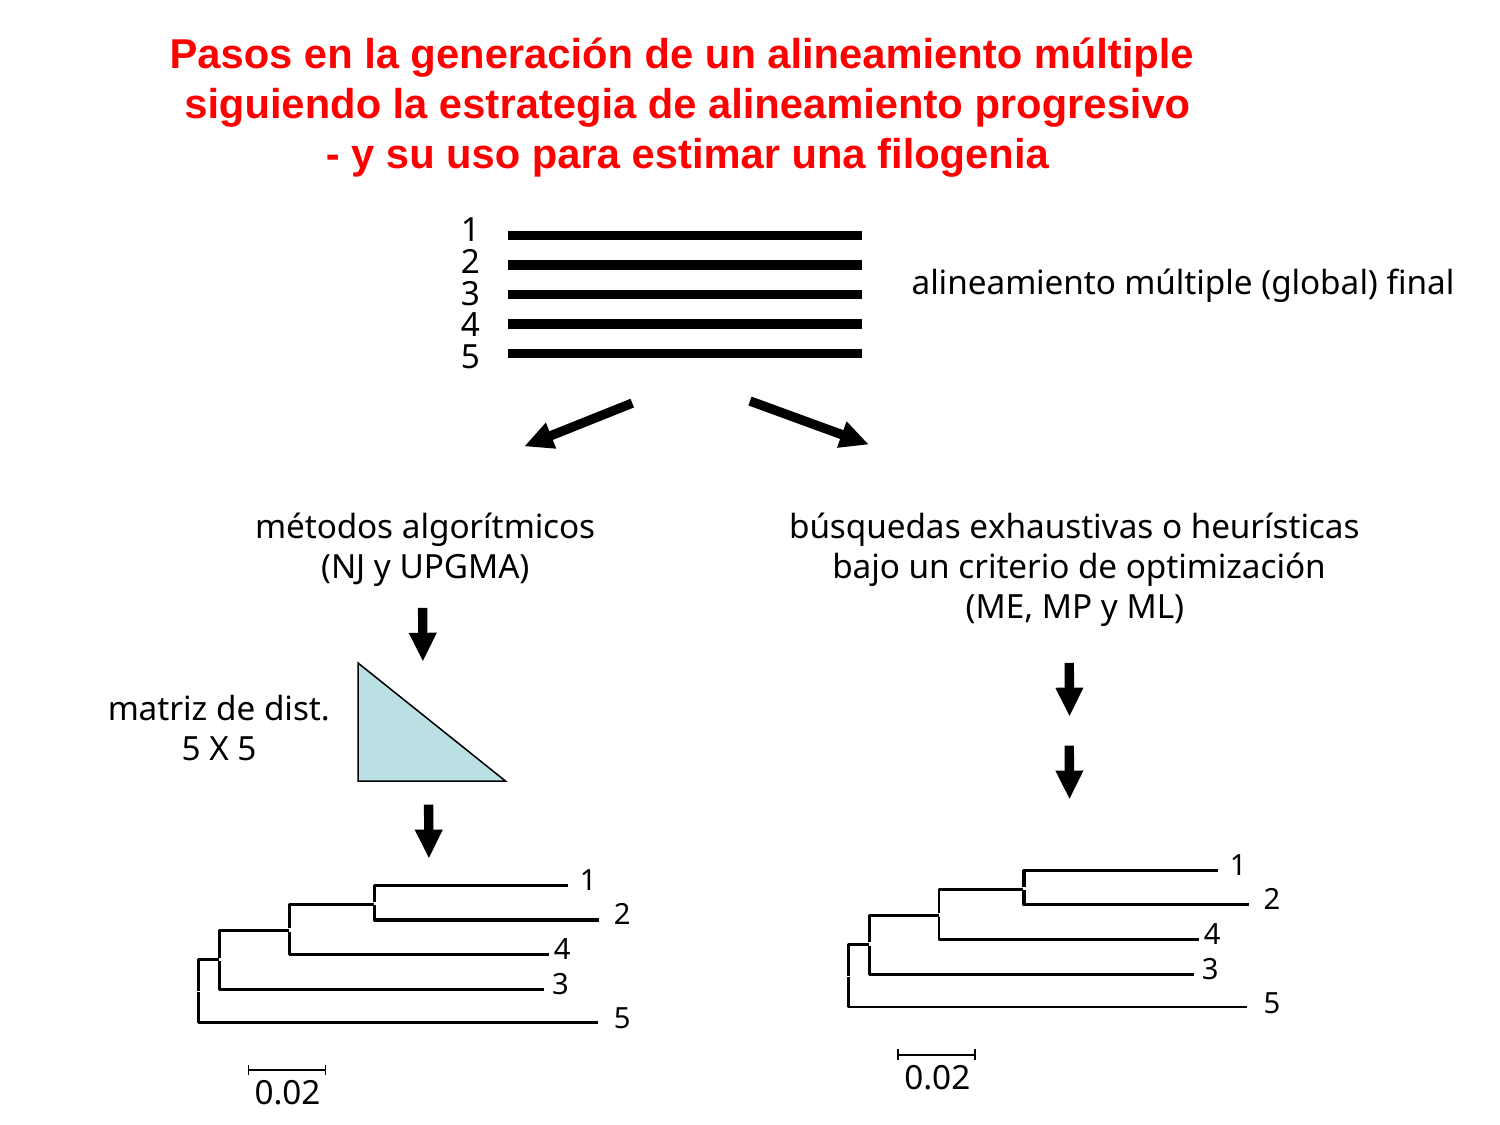

Pasos en la generación de un alineamiento múltiple
siguiendo la estrategia de alineamiento progresivo
- y su uso para estimar una filogenia
1
2
3
4
5
alineamiento múltiple (global) final
métodos algorítmicos
(NJ y UPGMA)
búsquedas exhaustivas o heurísticas
 bajo un criterio de optimización
(ME, MP y ML)
matriz de dist.
5 X 5
 1
 2
 4
 3
 5
0.02
 1
 2
 4
 3
 5
0.02